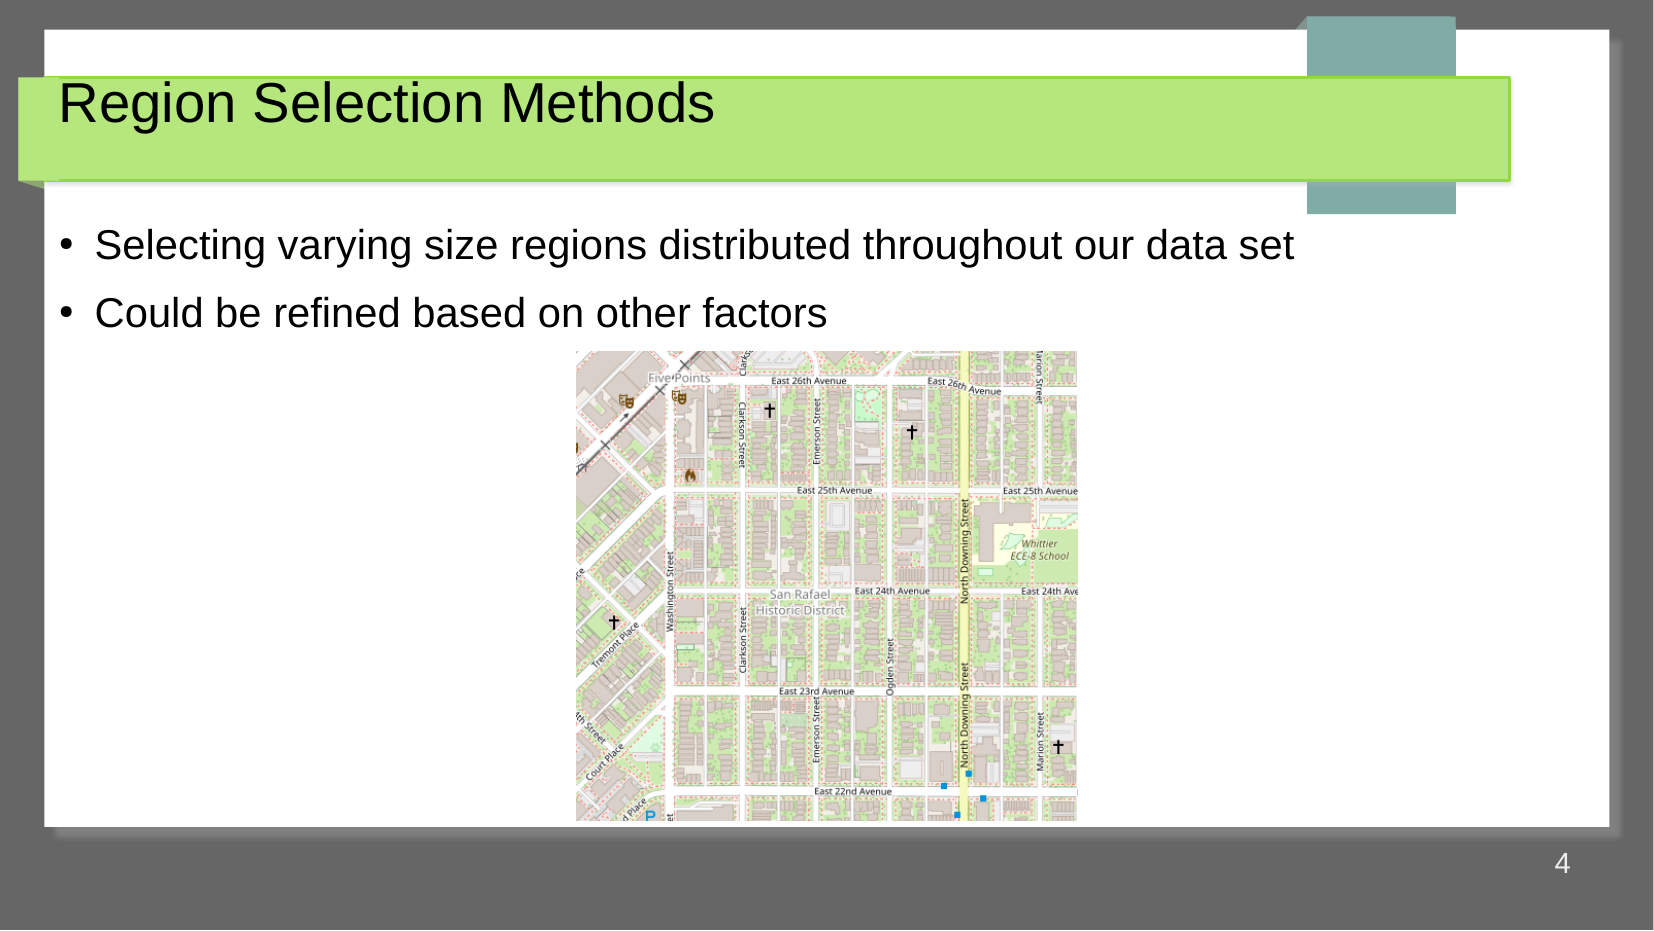

# Region Selection Methods
Selecting varying size regions distributed throughout our data set
Could be refined based on other factors
4